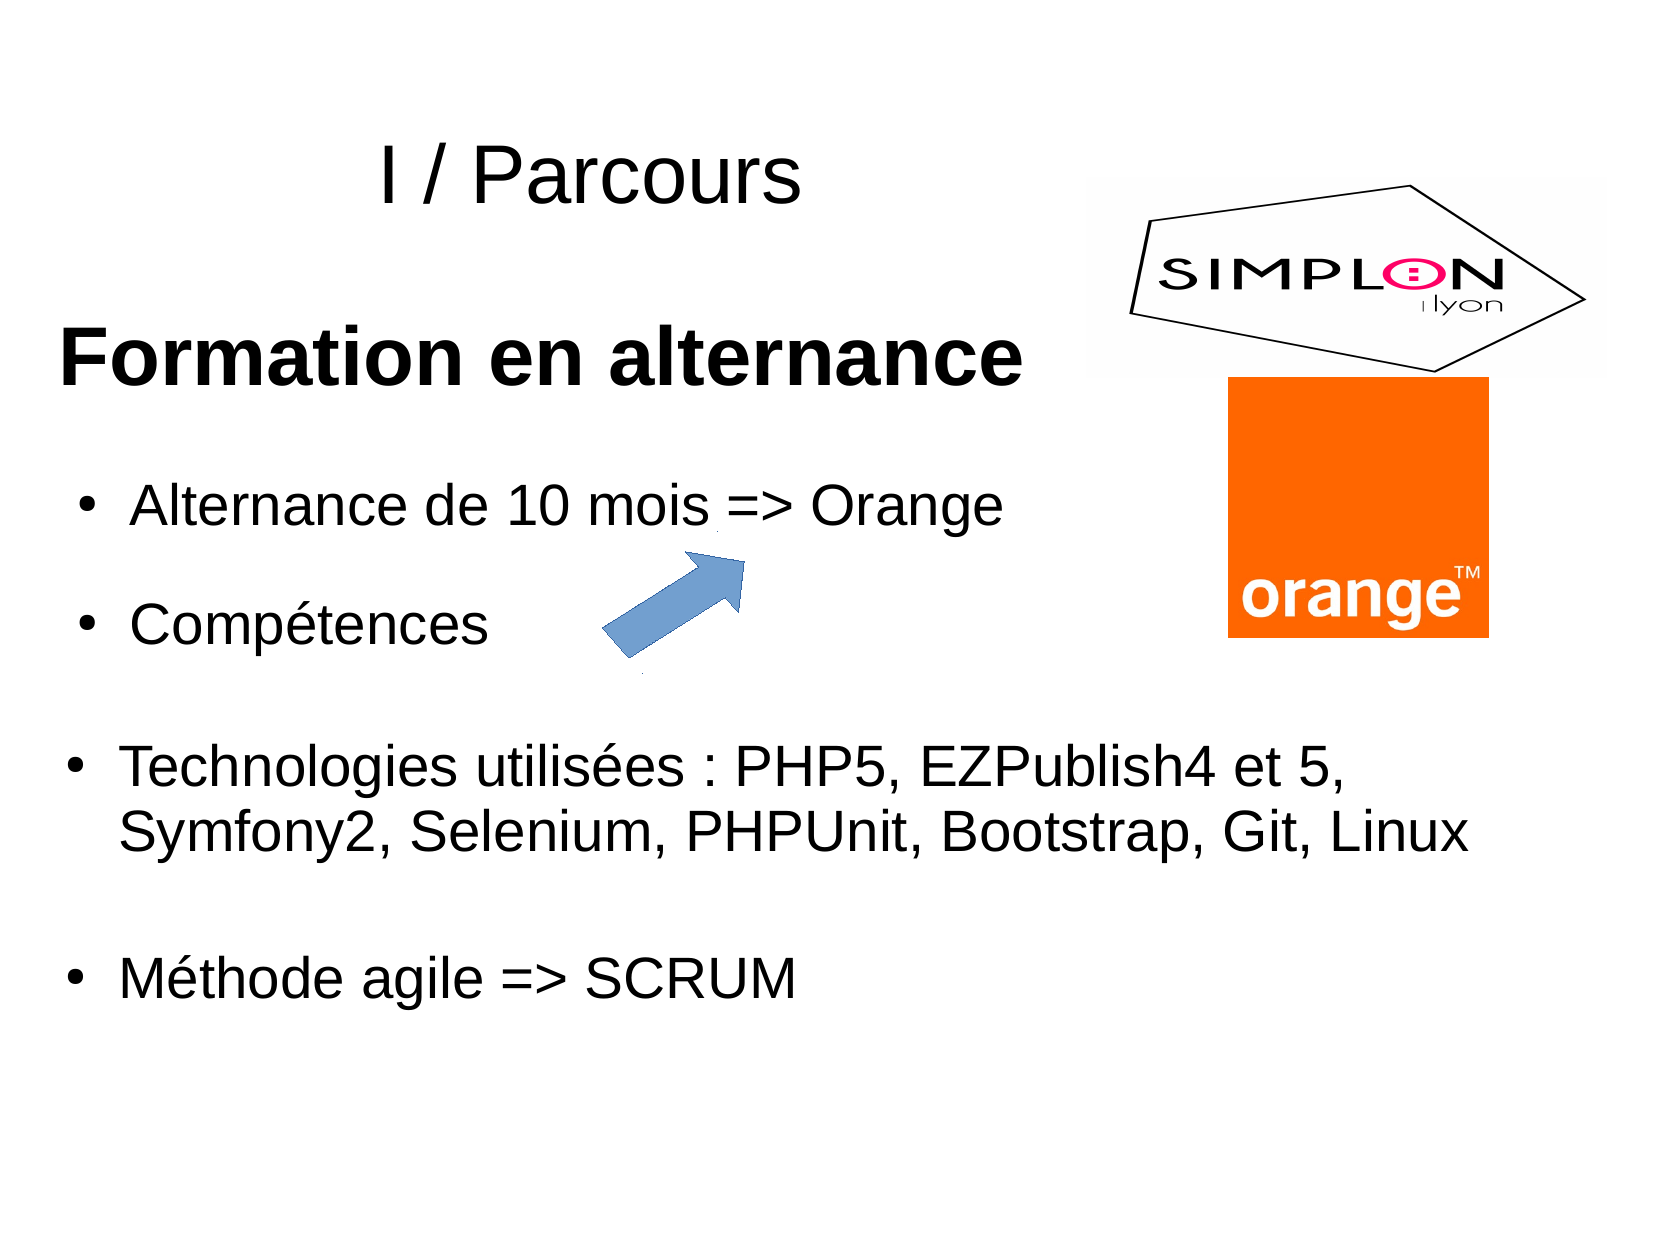

I / Parcours
Formation en alternance
# Alternance de 10 mois => Orange
Compétences
Technologies utilisées : PHP5, EZPublish4 et 5, Symfony2, Selenium, PHPUnit, Bootstrap, Git, Linux
Méthode agile => SCRUM